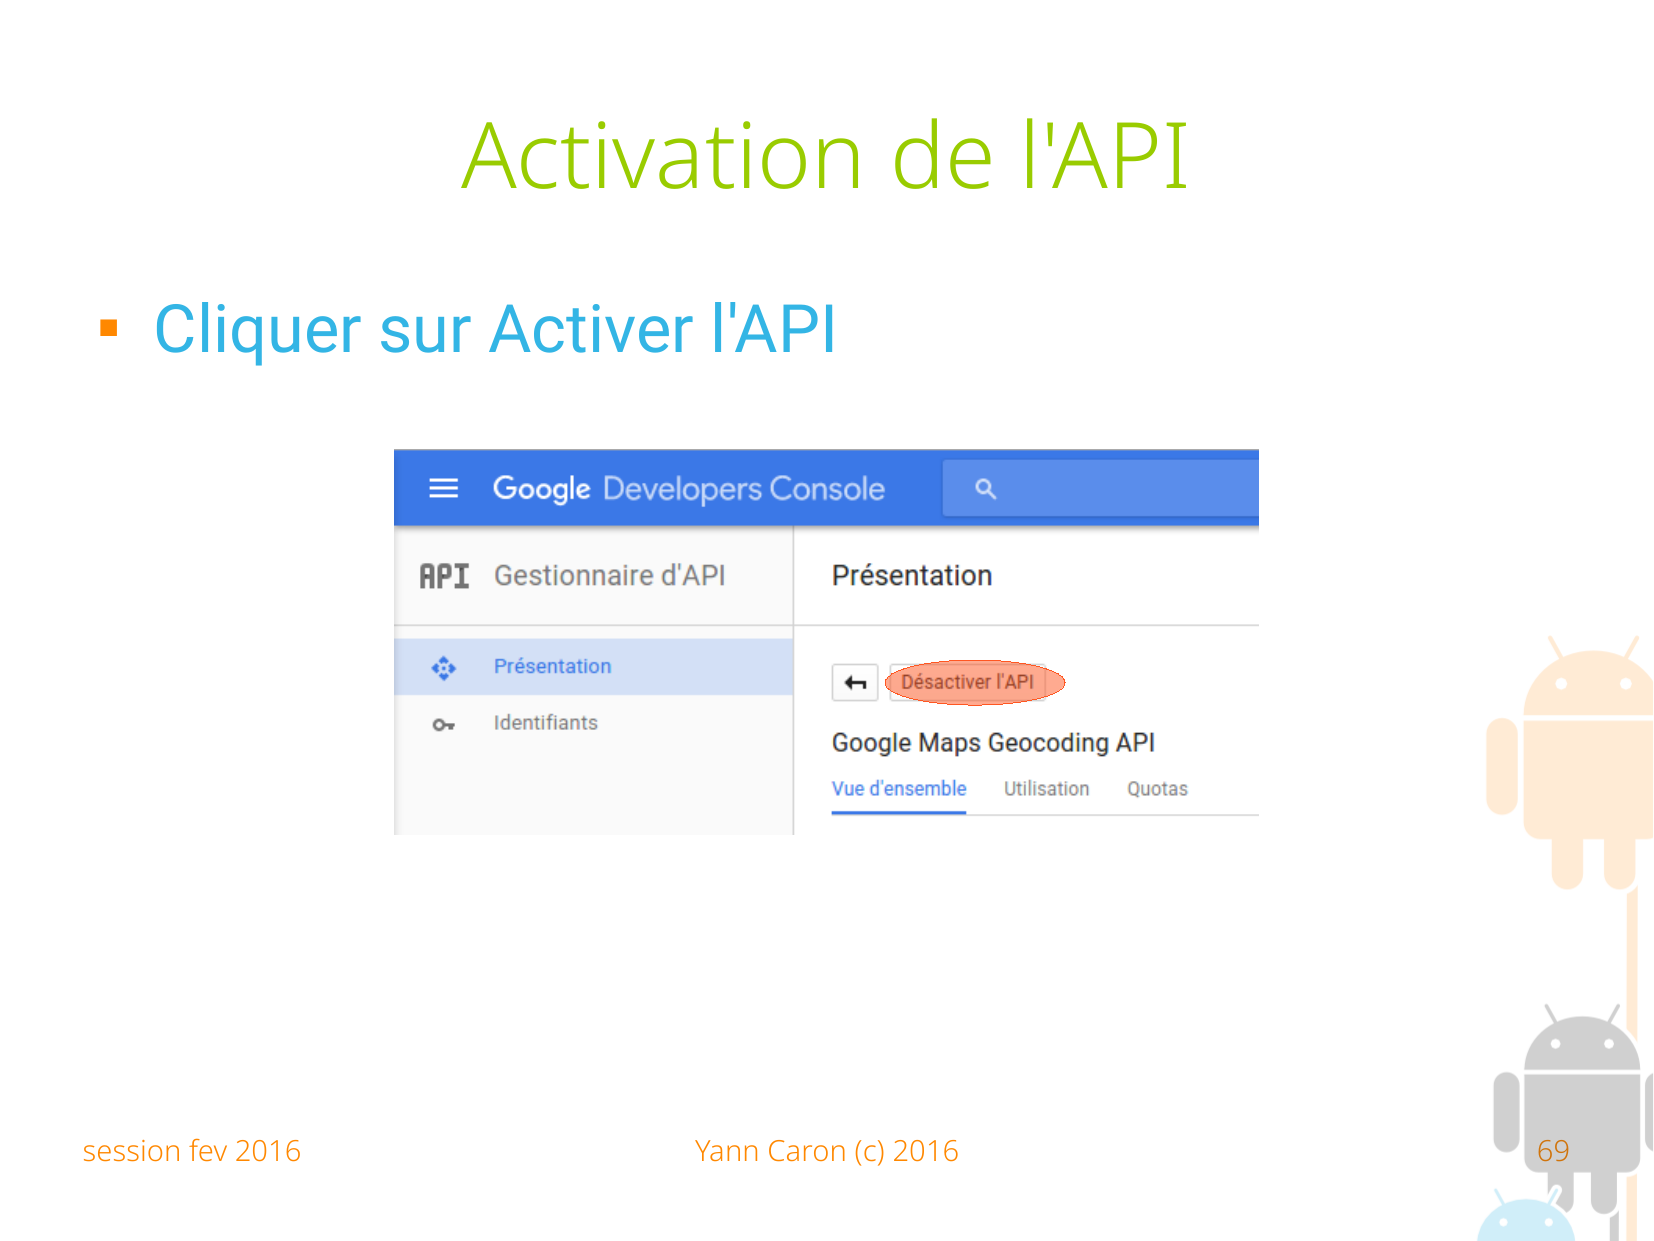

# Activation de l'API
Cliquer sur Activer l'API
session fev 2016
Yann Caron (c) 2016
69